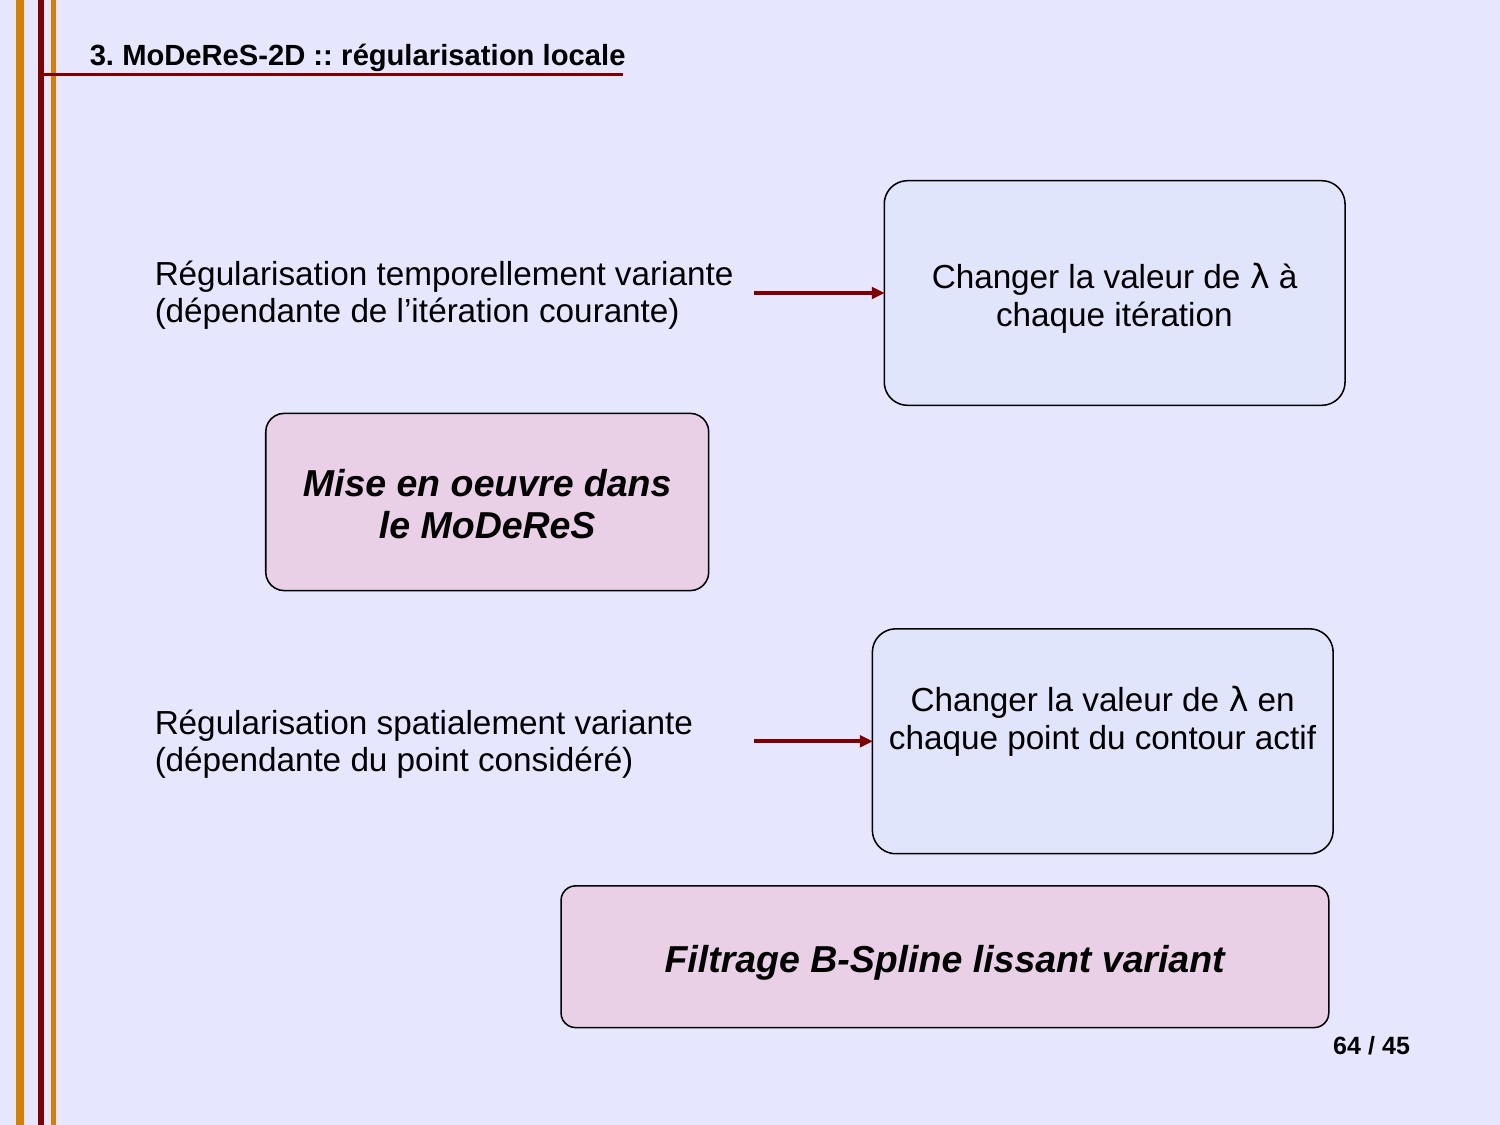

# 3. MoDeReS-2D :: régularisation locale
Changer la valeur de λ à chaque itération
Régularisation temporellement variante
(dépendante de l’itération courante)
Mise en oeuvre dans le MoDeReS
Changer la valeur de λ en chaque point du contour actif
Régularisation spatialement variante
(dépendante du point considéré)
Filtrage B-Spline lissant variant
64